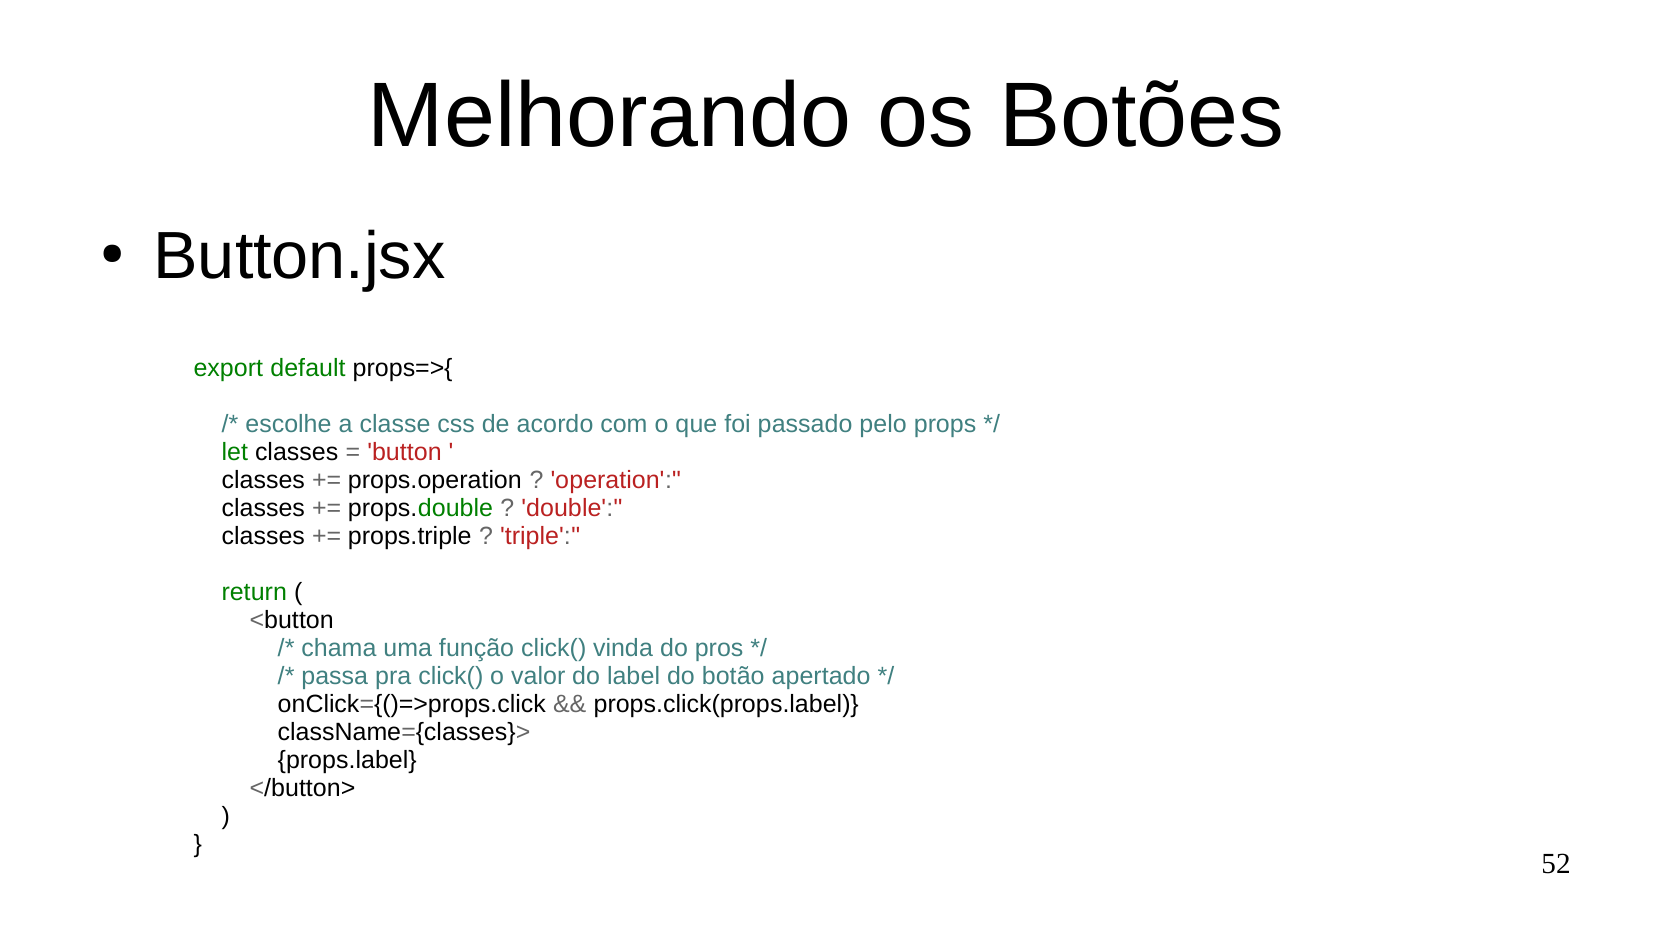

# Melhorando os Botões
Button.jsx
export default props=>{
 /* escolhe a classe css de acordo com o que foi passado pelo props */
 let classes = 'button '
 classes += props.operation ? 'operation':''
 classes += props.double ? 'double':''
 classes += props.triple ? 'triple':''
 return (
 <button
 /* chama uma função click() vinda do pros */
 /* passa pra click() o valor do label do botão apertado */
 onClick={()=>props.click && props.click(props.label)}
 className={classes}>
 {props.label}
 </button>
 )
}
52